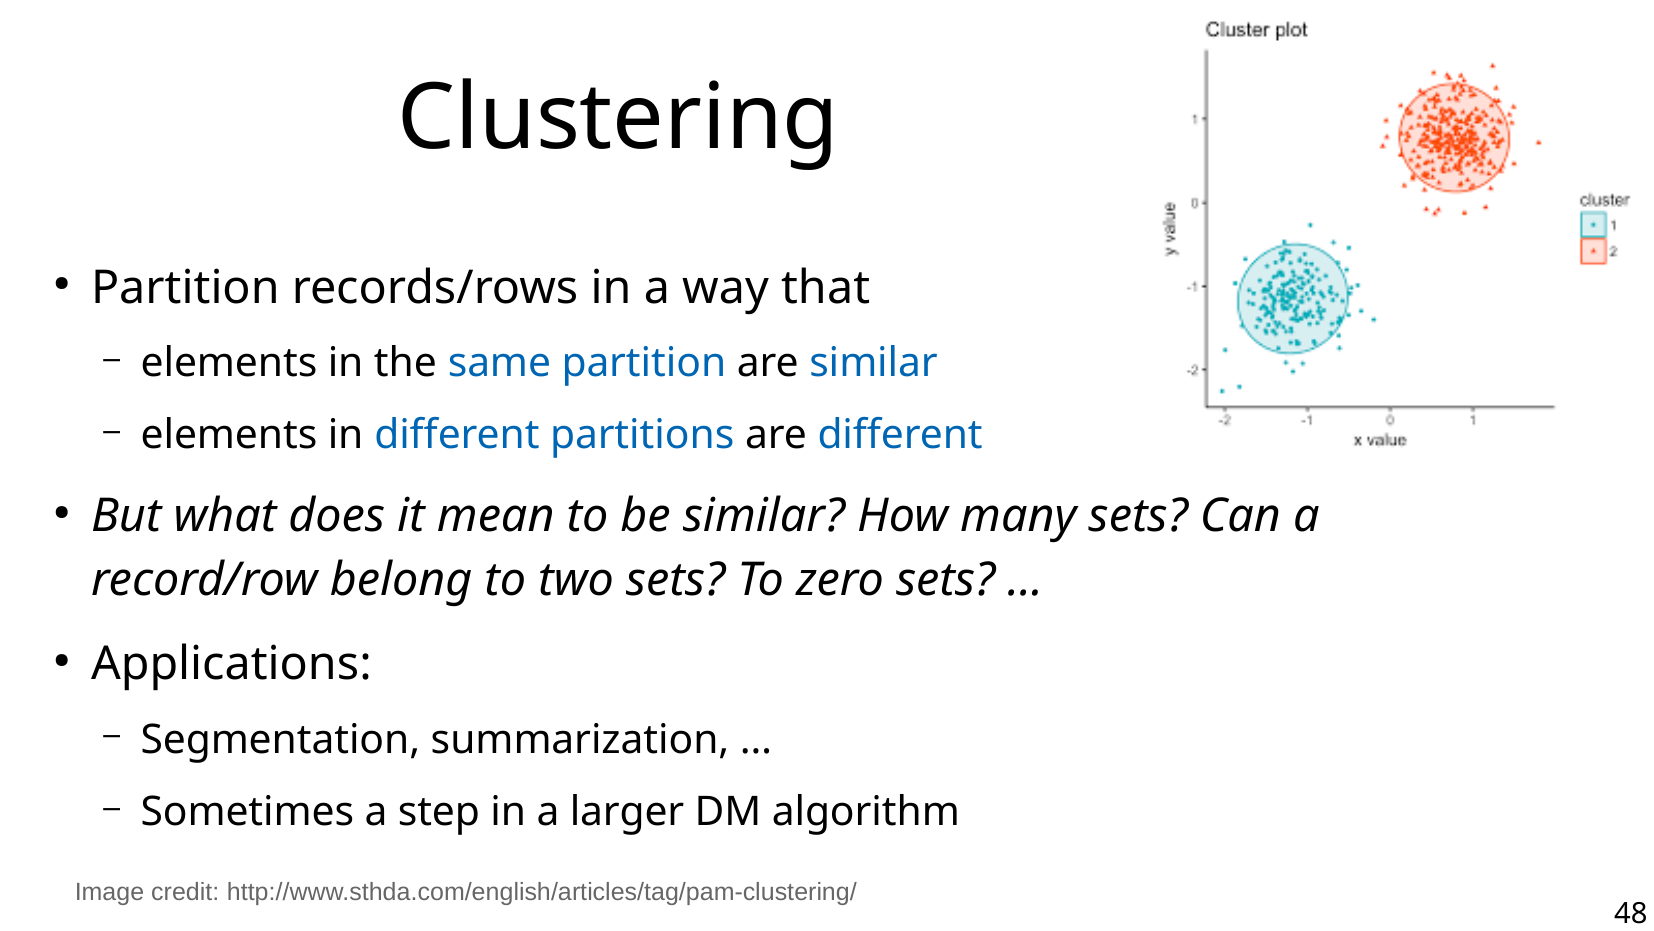

# Clustering
Partition records/rows in a way that
elements in the same partition are similar
elements in different partitions are different
But what does it mean to be similar? How many sets? Can a record/row belong to two sets? To zero sets? ...
Applications:
Segmentation, summarization, …
Sometimes a step in a larger DM algorithm
Image credit: http://www.sthda.com/english/articles/tag/pam-clustering/
48